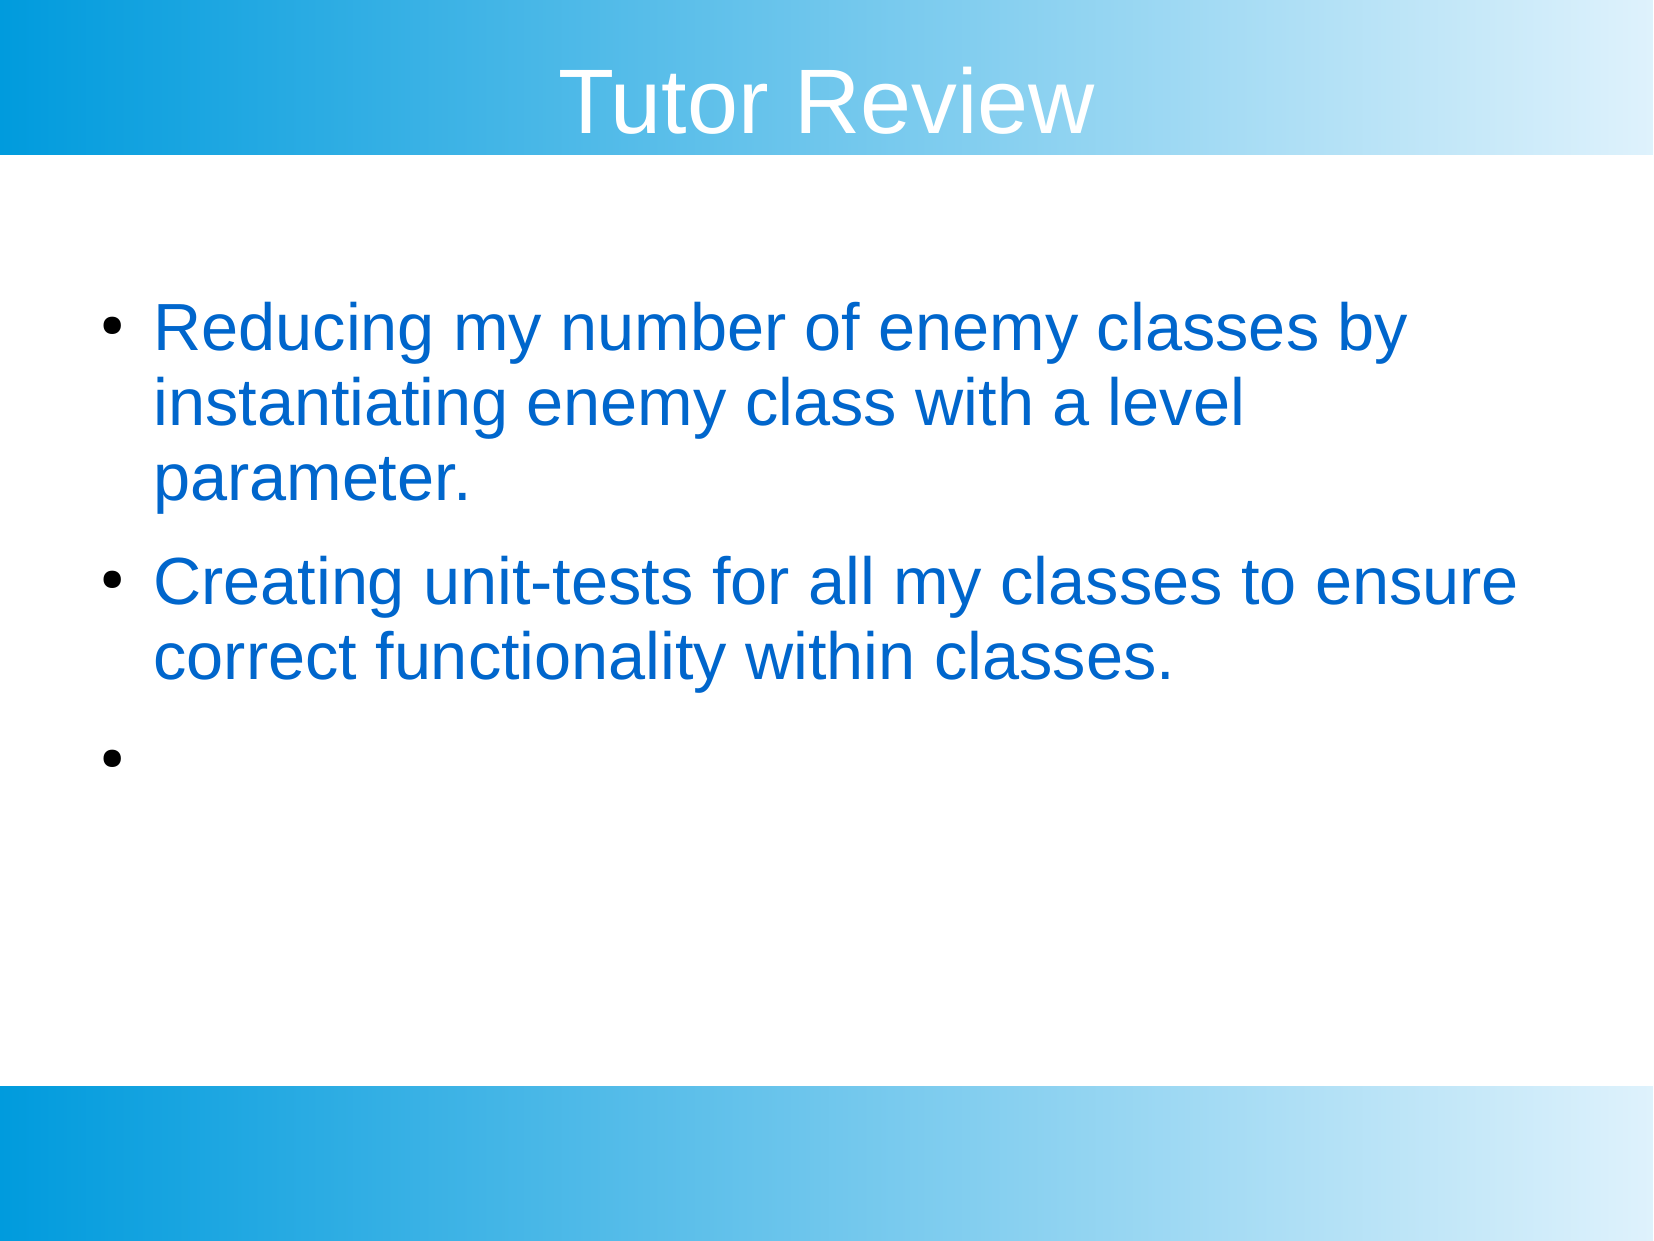

# Tutor Review
Reducing my number of enemy classes by instantiating enemy class with a level parameter.
Creating unit-tests for all my classes to ensure correct functionality within classes.